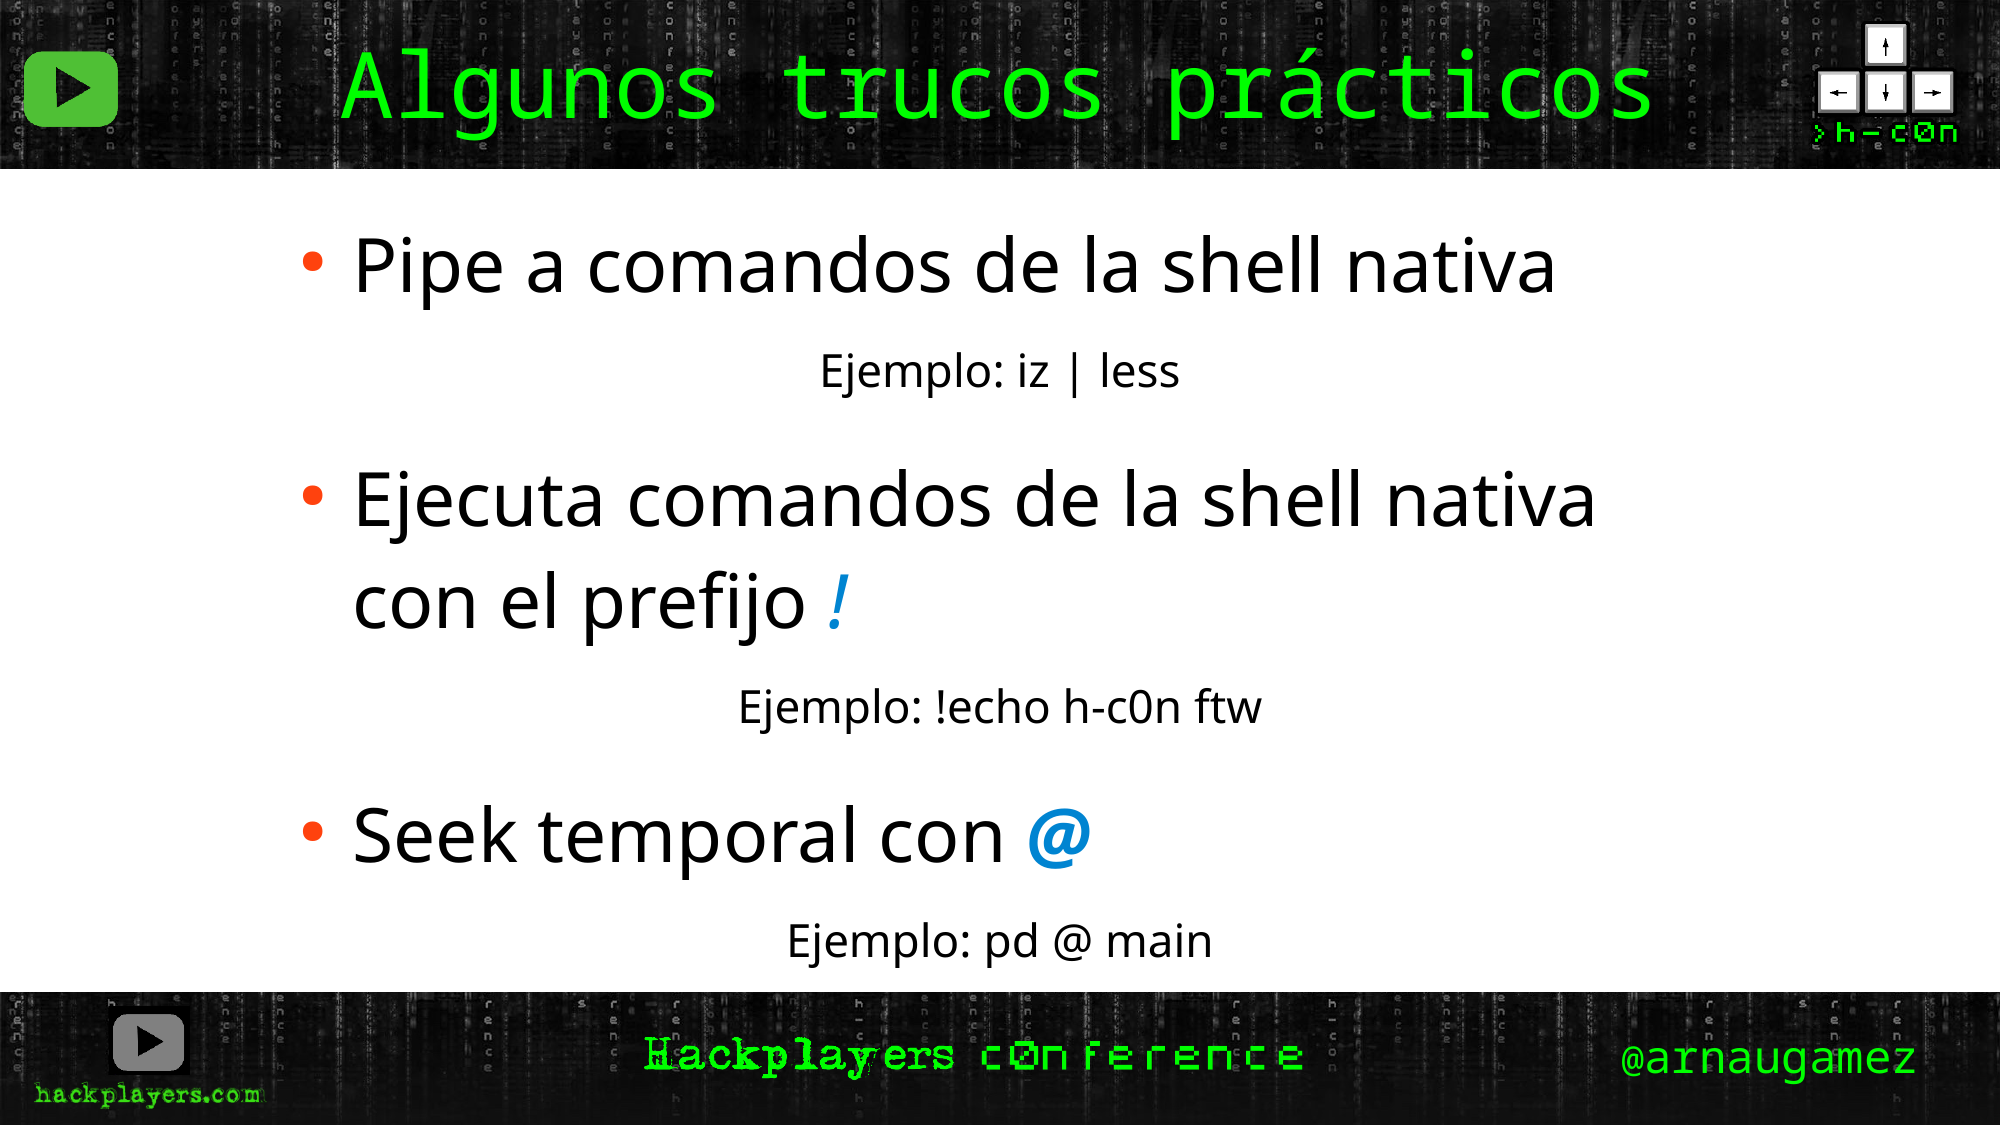

# Algunos trucos prácticos
Pipe a comandos de la shell nativa
Ejemplo: iz | less
Ejecuta comandos de la shell nativa con el prefijo !
Ejemplo: !echo h-c0n ftw
Seek temporal con @
Ejemplo: pd @ main